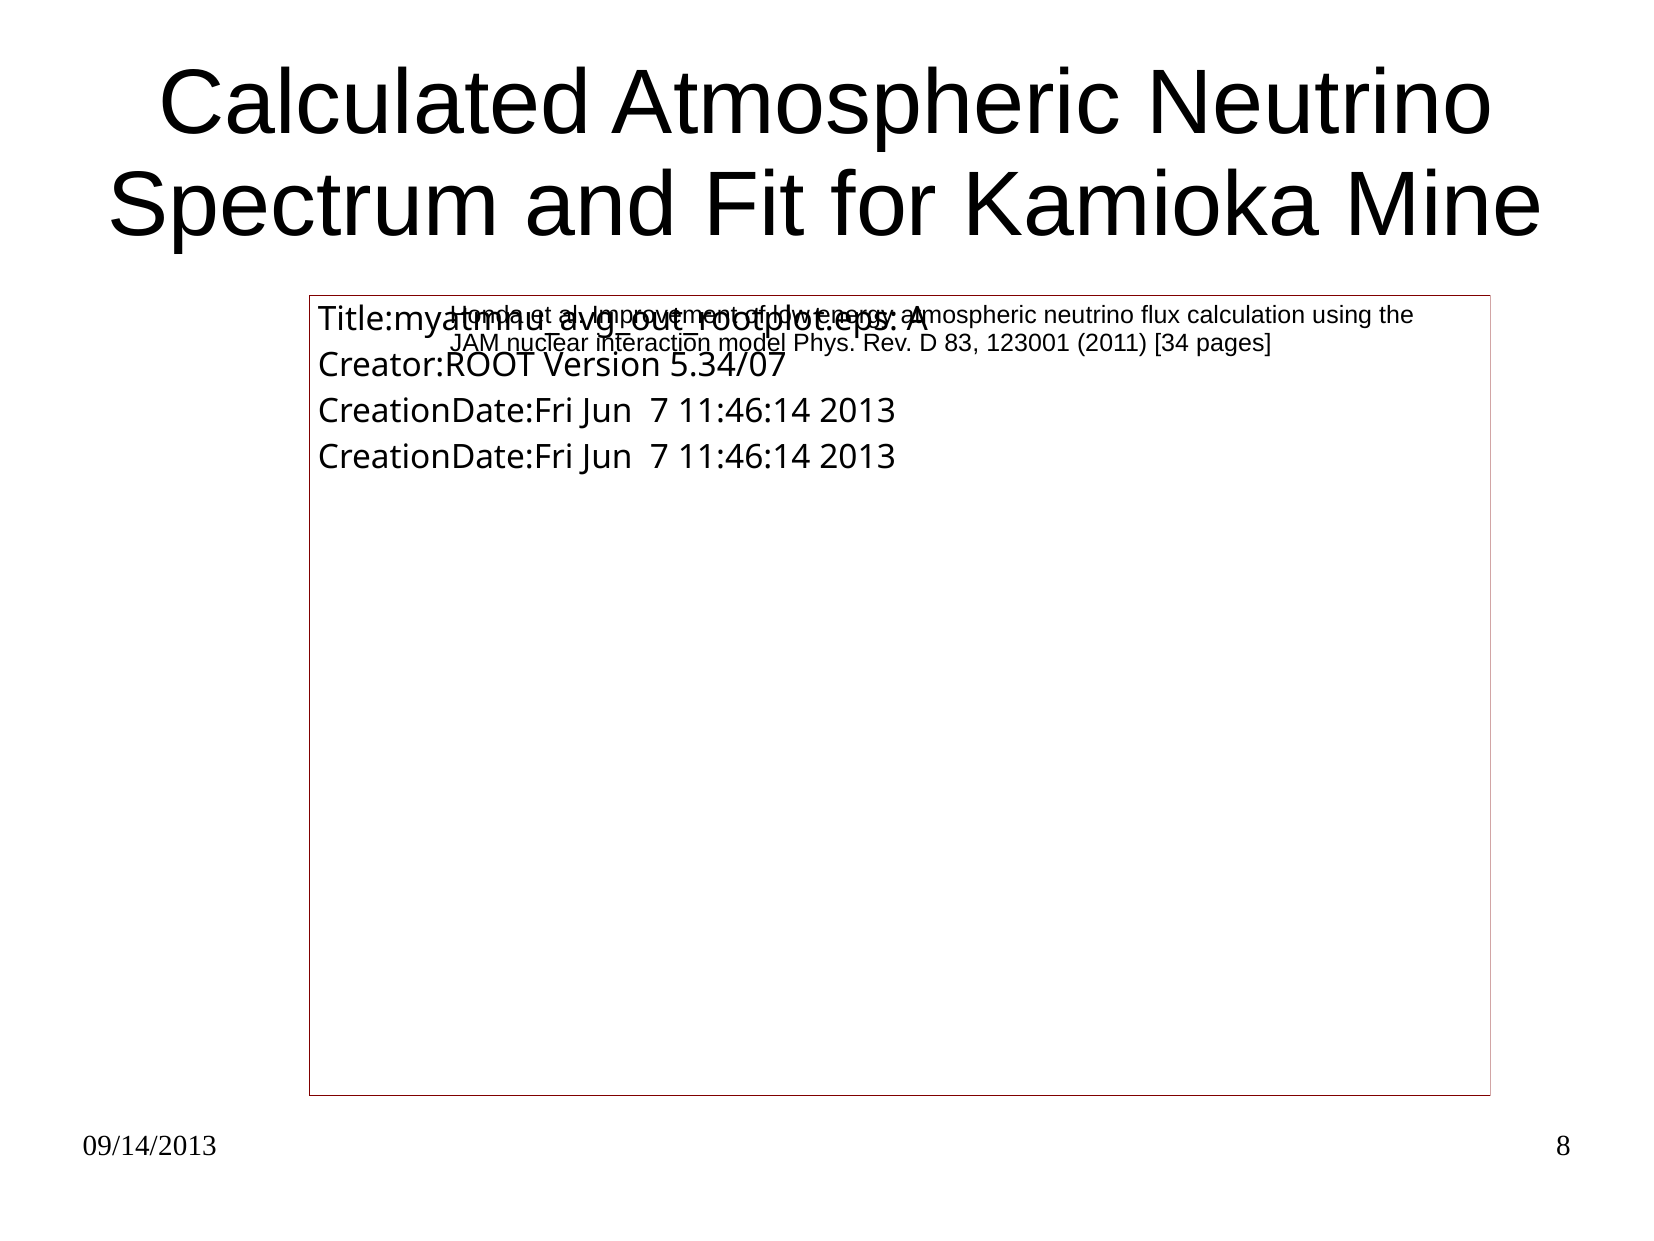

# Calculated Atmospheric Neutrino Spectrum and Fit for Kamioka Mine
Honda et al. Improvement of low energy atmospheric neutrino flux calculation using the JAM nuclear interaction model Phys. Rev. D 83, 123001 (2011) [34 pages]
09/14/2013
8